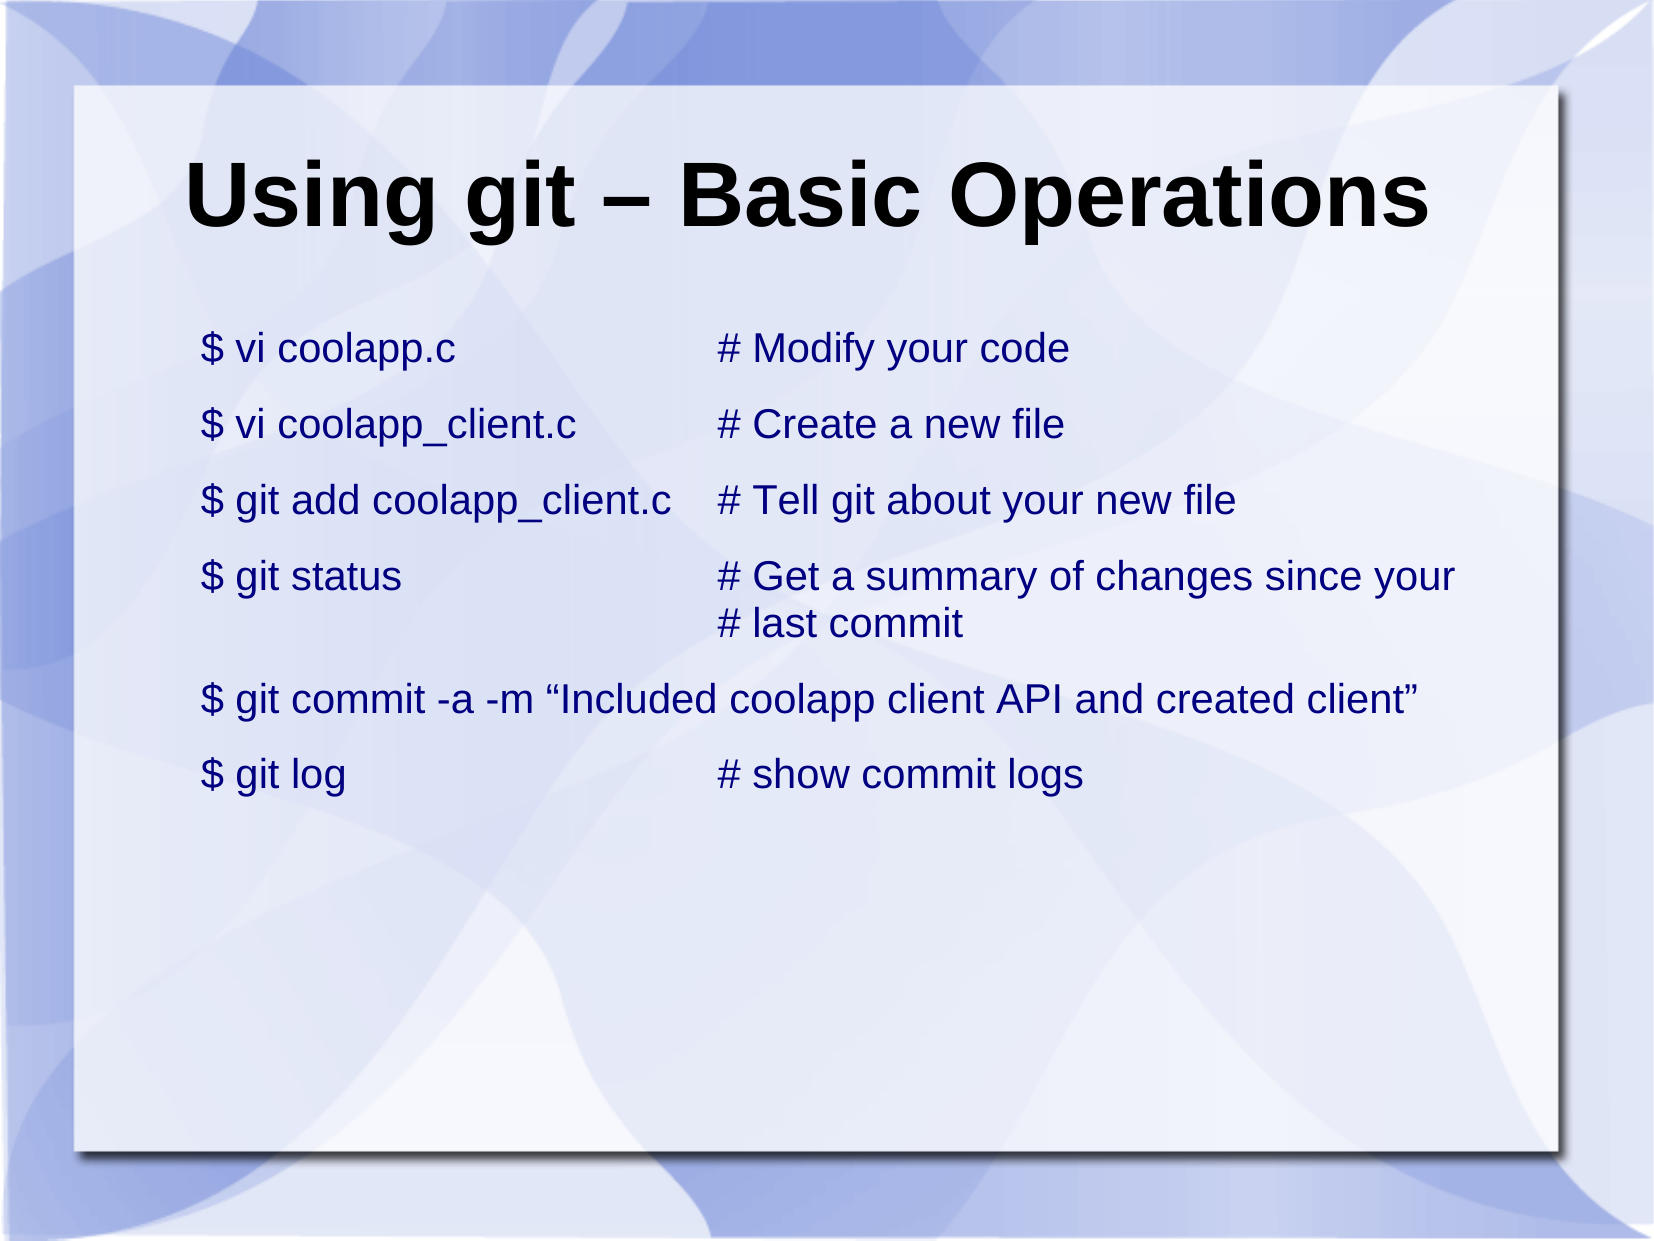

# Using git – Basic Operations
$ vi coolapp.c 	# Modify your code
$ vi coolapp_client.c 	# Create a new file
$ git add coolapp_client.c	# Tell git about your new file
$ git status 					# Get a summary of changes since your
							# last commit
$ git commit -a -m “Included coolapp client API and created client”
$ git log						# show commit logs